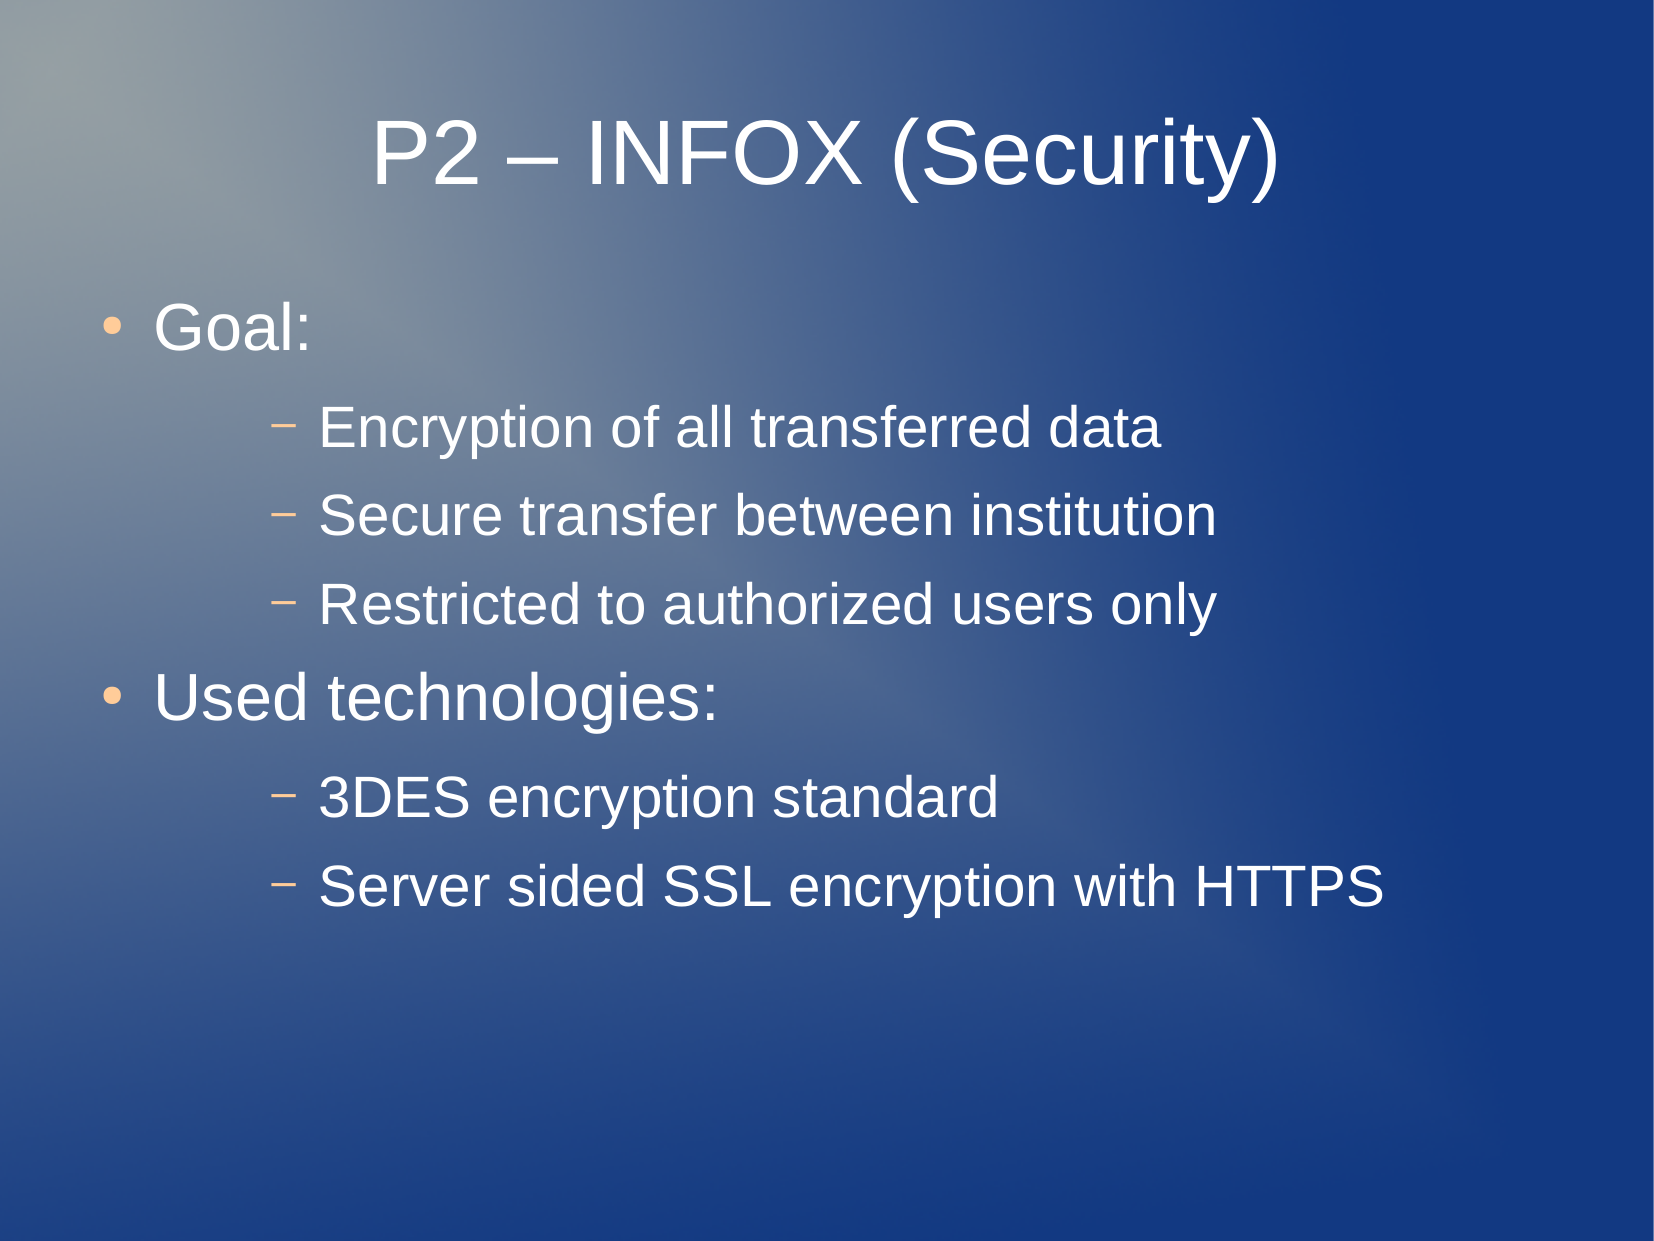

# P2 – INFOX (Security)
Goal:
Encryption of all transferred data
Secure transfer between institution
Restricted to authorized users only
Used technologies:
3DES encryption standard
Server sided SSL encryption with HTTPS